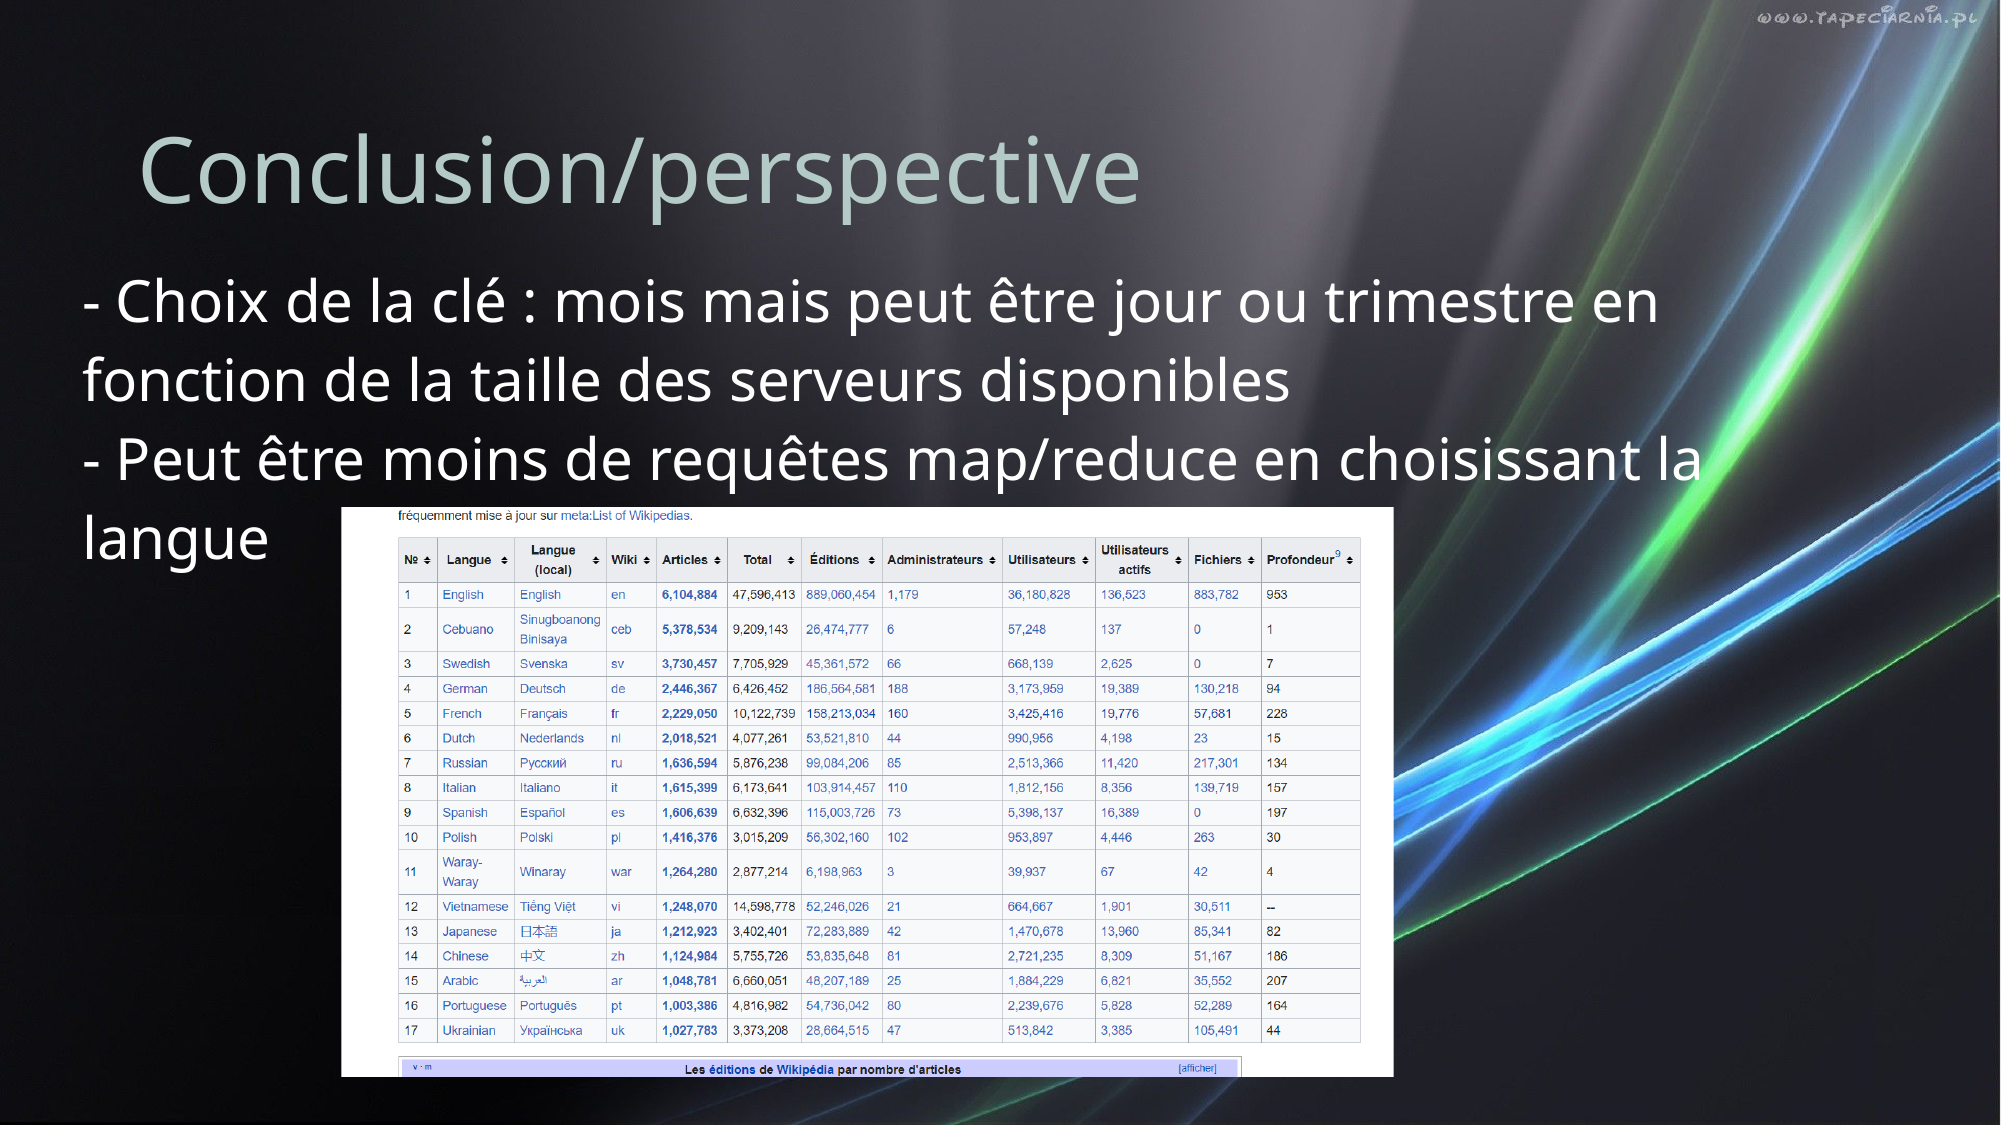

# Conclusion/perspective
- Choix de la clé : mois mais peut être jour ou trimestre en fonction de la taille des serveurs disponibles
- Peut être moins de requêtes map/reduce en choisissant la langue